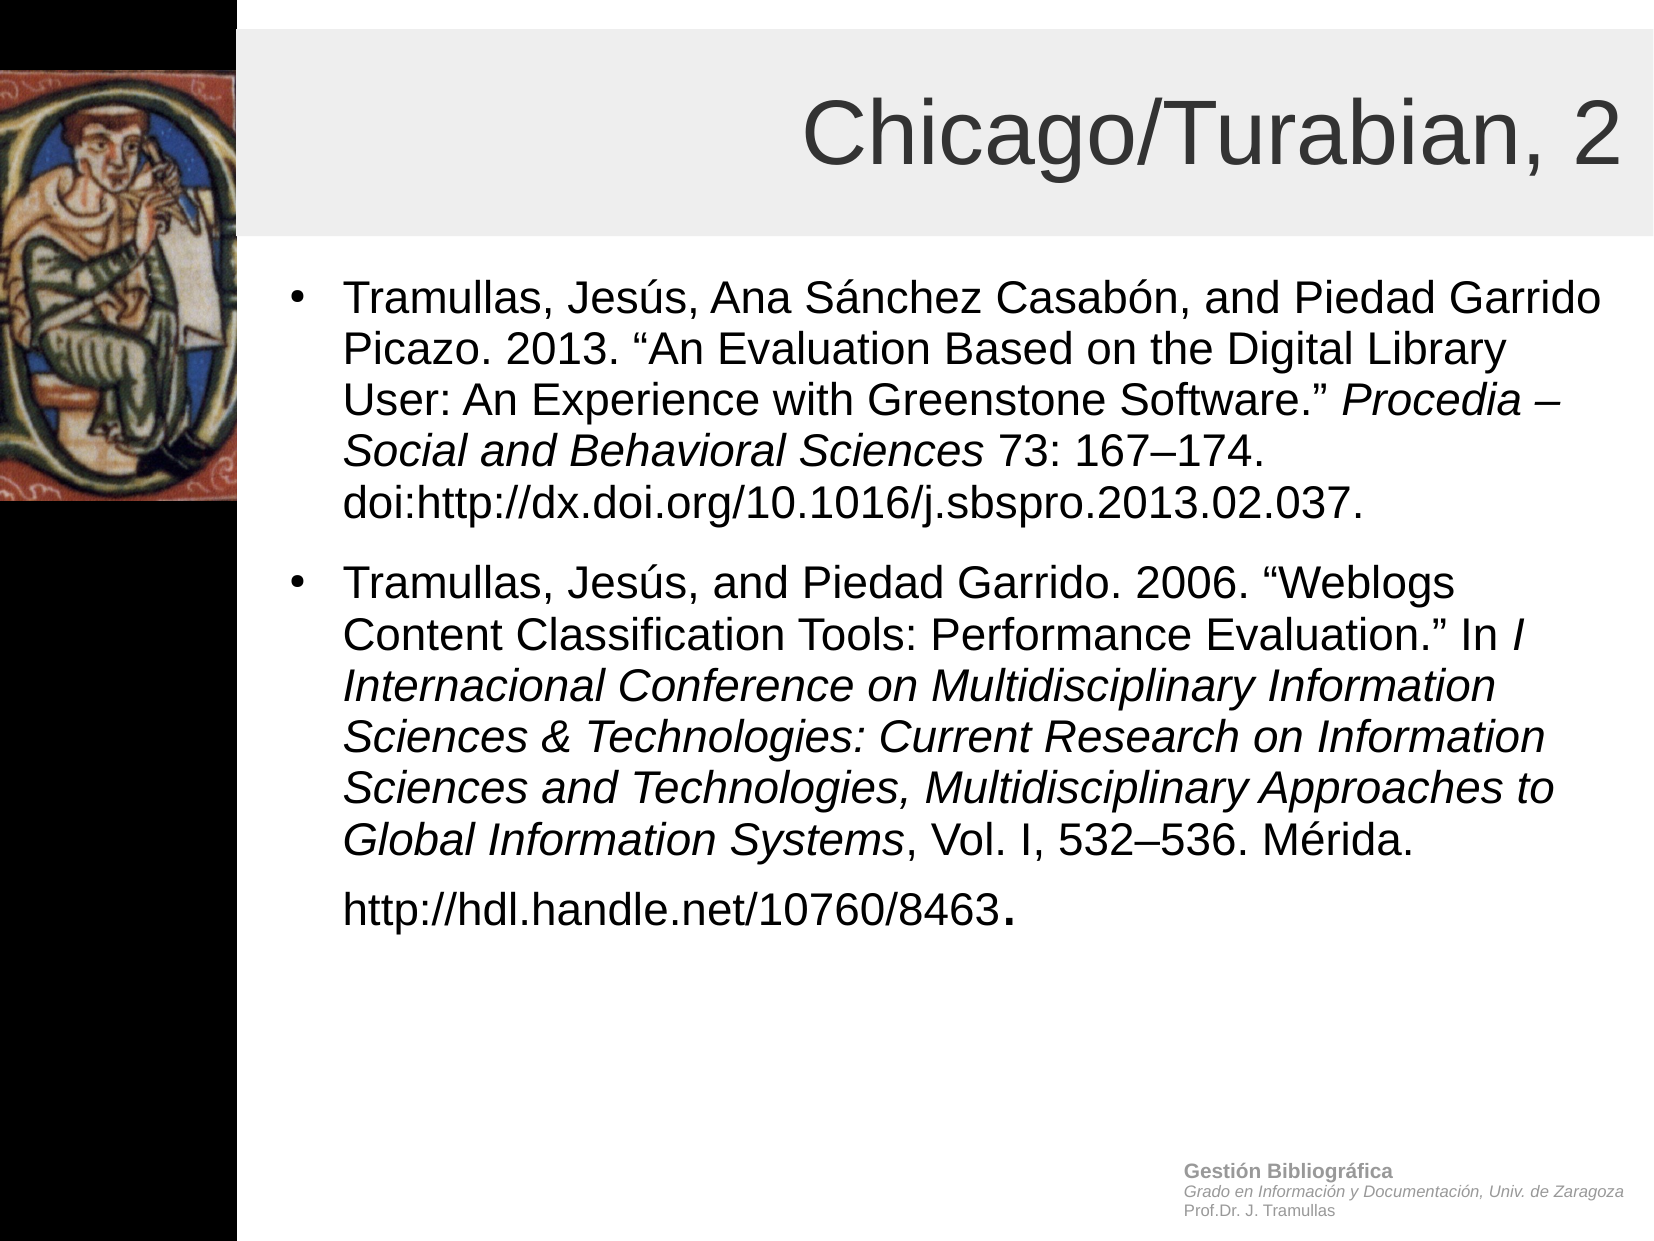

# Chicago/Turabian, 2
Tramullas, Jesús, Ana Sánchez Casabón, and Piedad Garrido Picazo. 2013. “An Evaluation Based on the Digital Library User: An Experience with Greenstone Software.” Procedia – Social and Behavioral Sciences 73: 167–174. doi:http://dx.doi.org/10.1016/j.sbspro.2013.02.037.
Tramullas, Jesús, and Piedad Garrido. 2006. “Weblogs Content Classification Tools: Performance Evaluation.” In I Internacional Conference on Multidisciplinary Information Sciences & Technologies: Current Research on Information Sciences and Technologies, Multidisciplinary Approaches to Global Information Systems, Vol. I, 532–536. Mérida. http://hdl.handle.net/10760/8463.